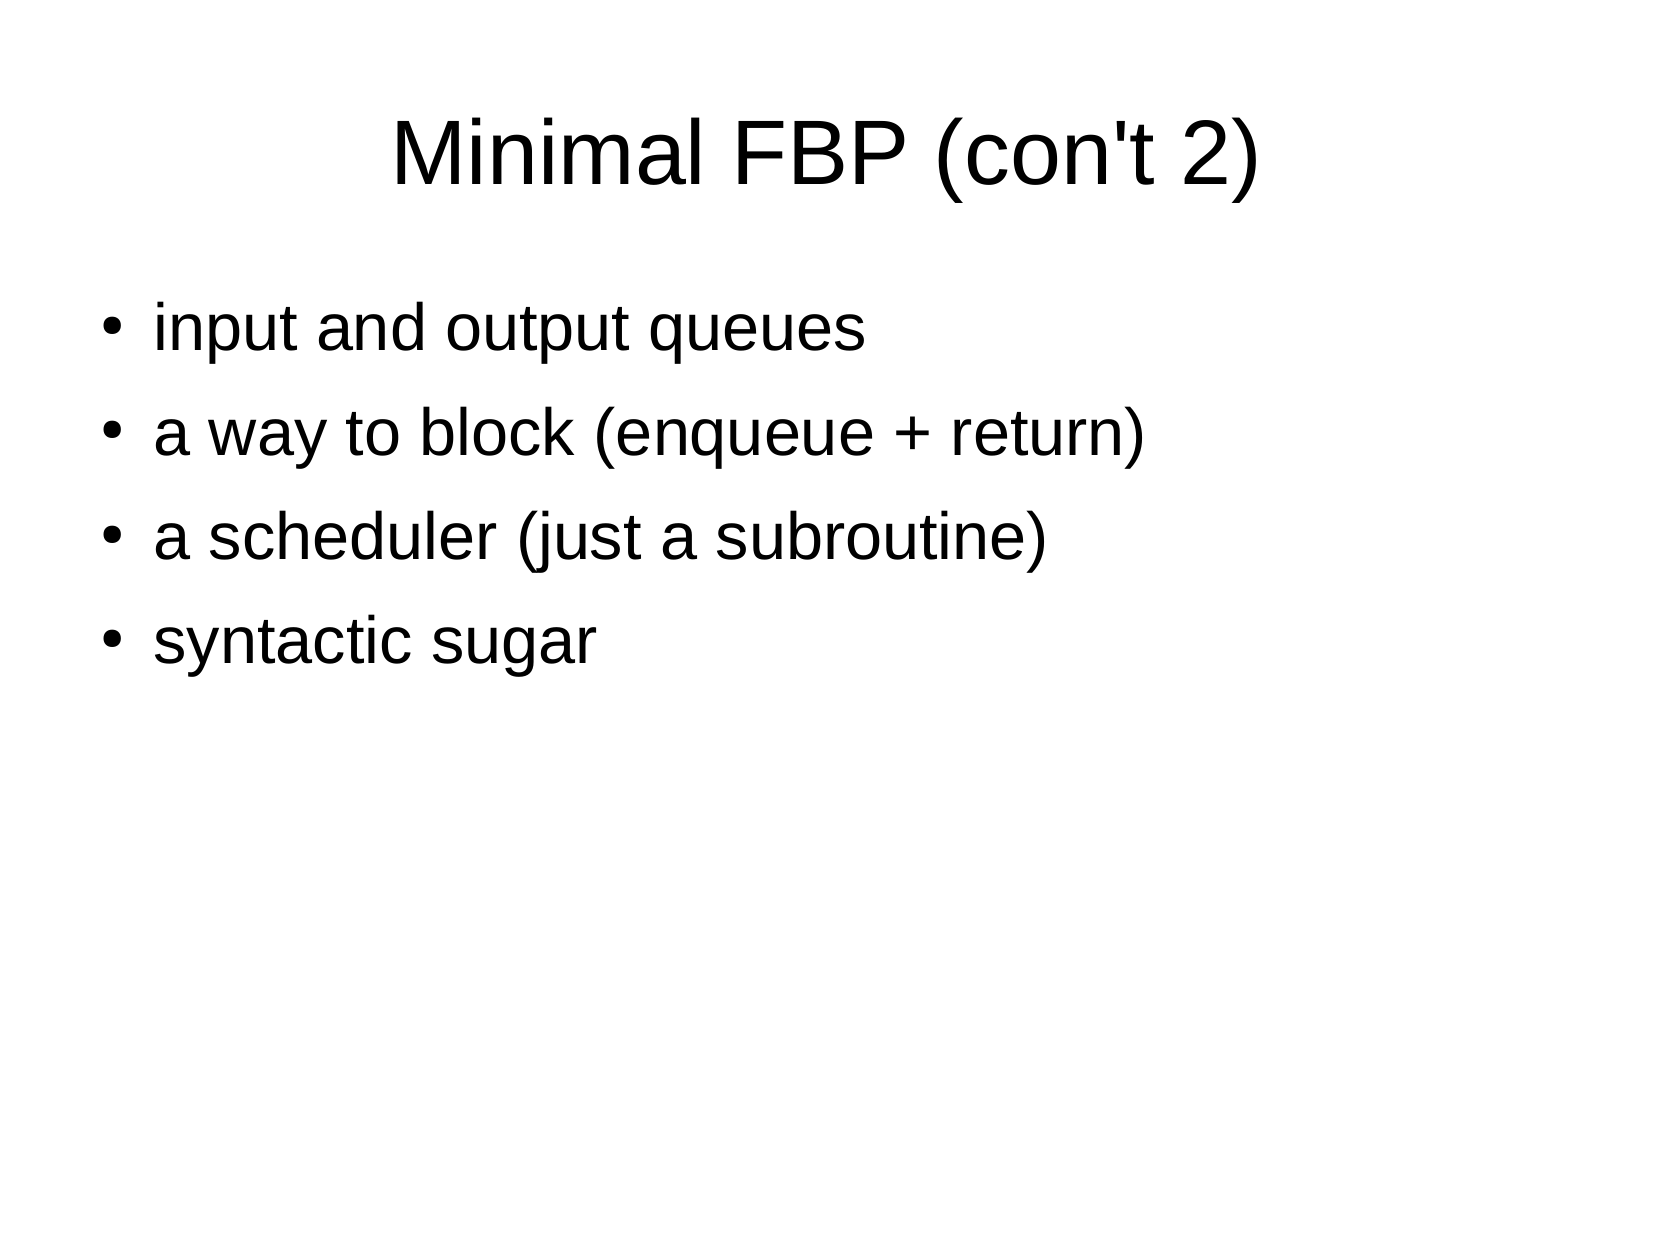

# Minimal FBP (con't 2)
input and output queues
a way to block (enqueue + return)
a scheduler (just a subroutine)
syntactic sugar